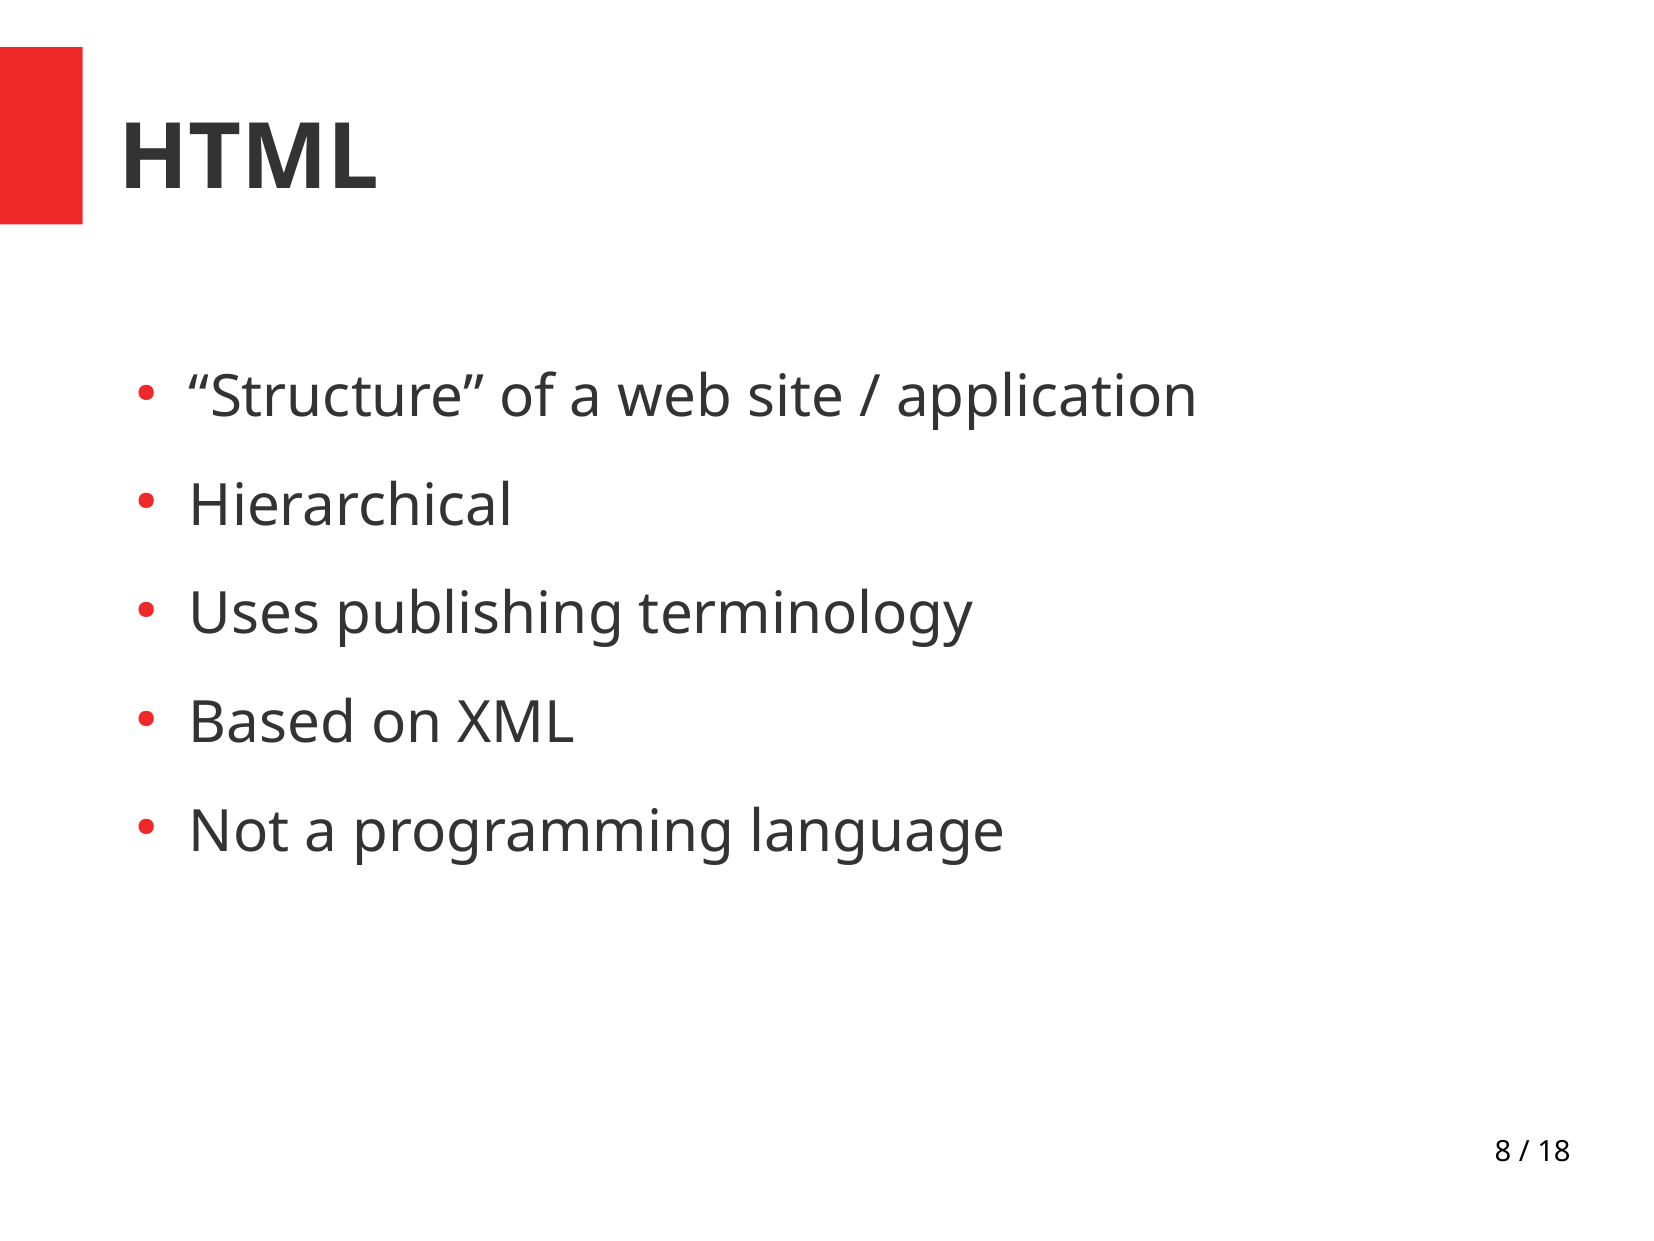

# HTML
“Structure” of a web site / application
Hierarchical
Uses publishing terminology
Based on XML
Not a programming language
8